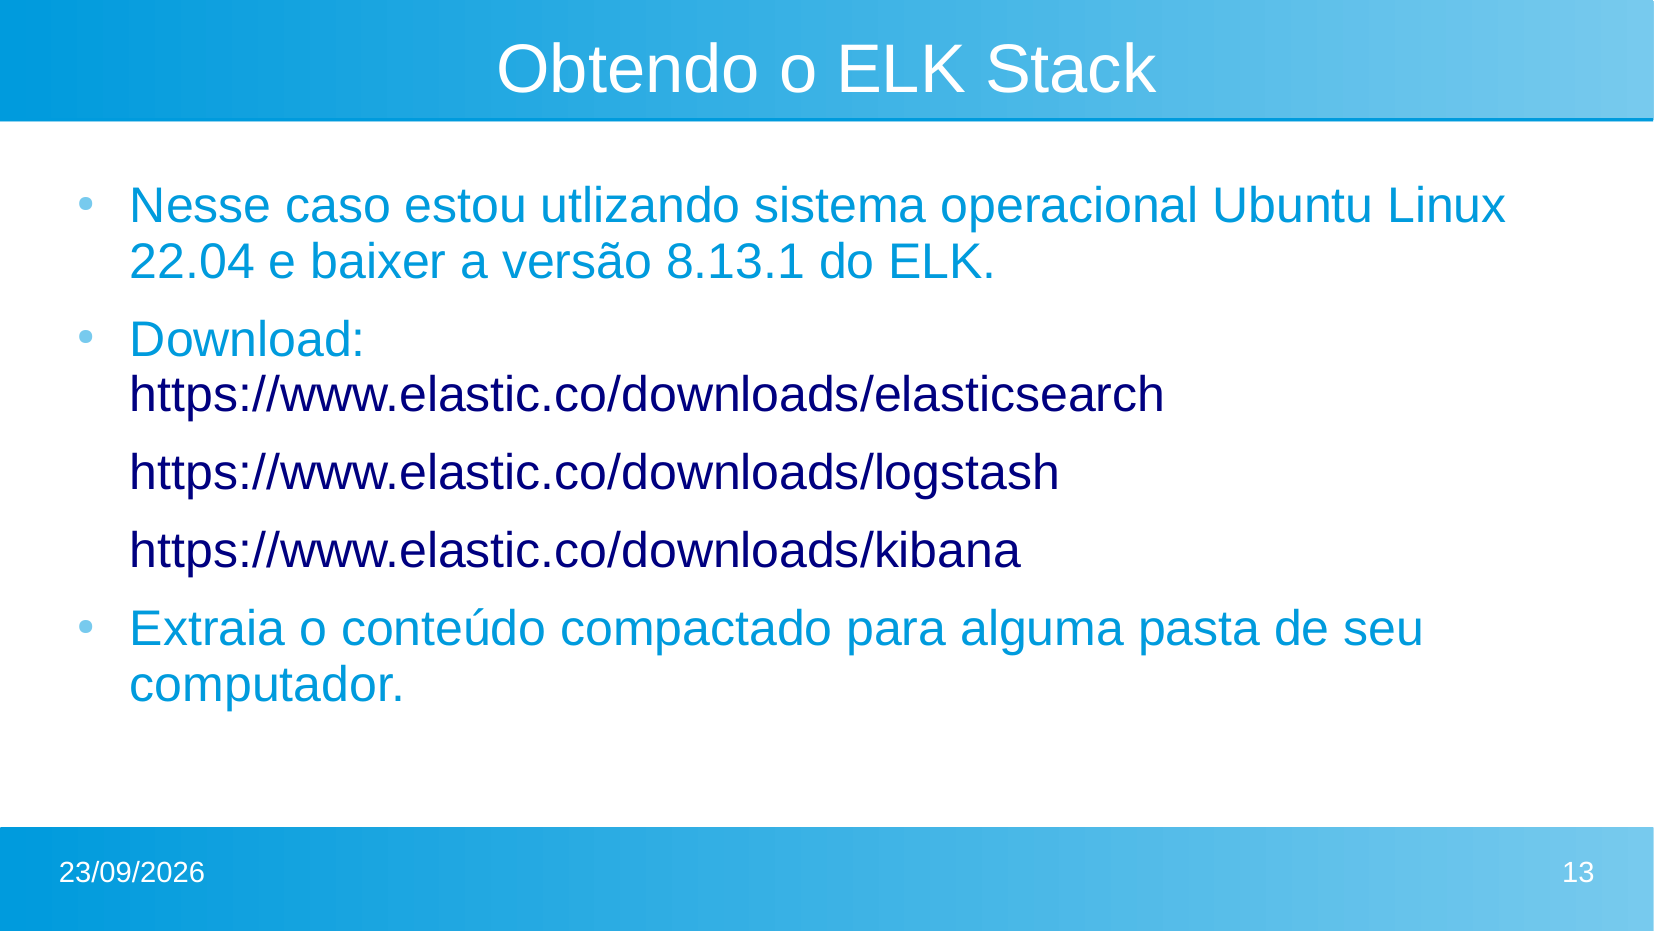

# Obtendo o ELK Stack
Nesse caso estou utlizando sistema operacional Ubuntu Linux 22.04 e baixer a versão 8.13.1 do ELK.
Download:
https://www.elastic.co/downloads/elasticsearch
https://www.elastic.co/downloads/logstash
https://www.elastic.co/downloads/kibana
Extraia o conteúdo compactado para alguma pasta de seu computador.
13